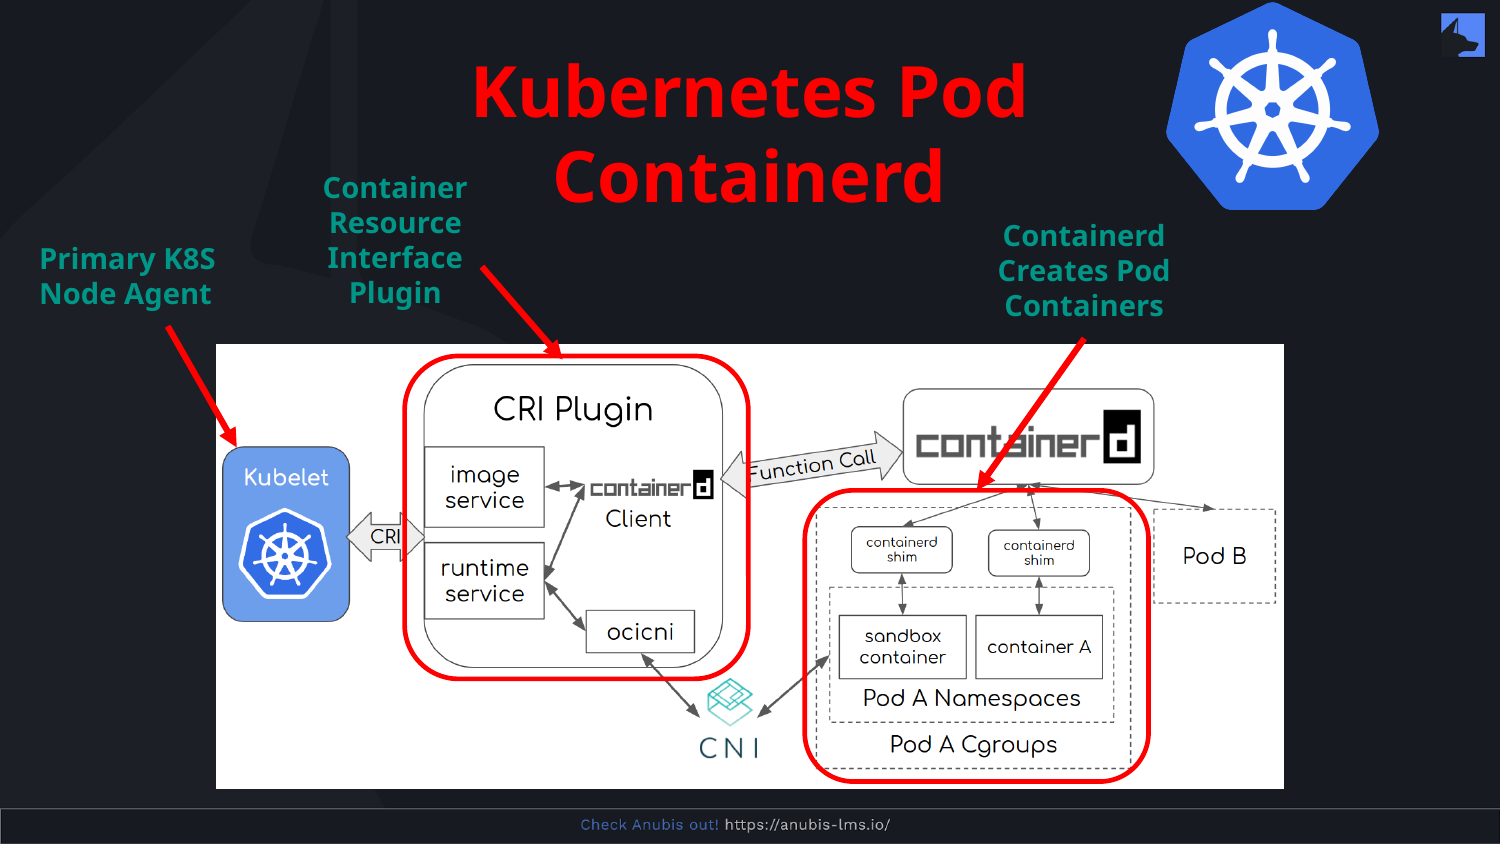

# Kubernetes Pod Containerd
Container Resource Interface Plugin
Containerd Creates Pod Containers
Primary K8S Node Agent